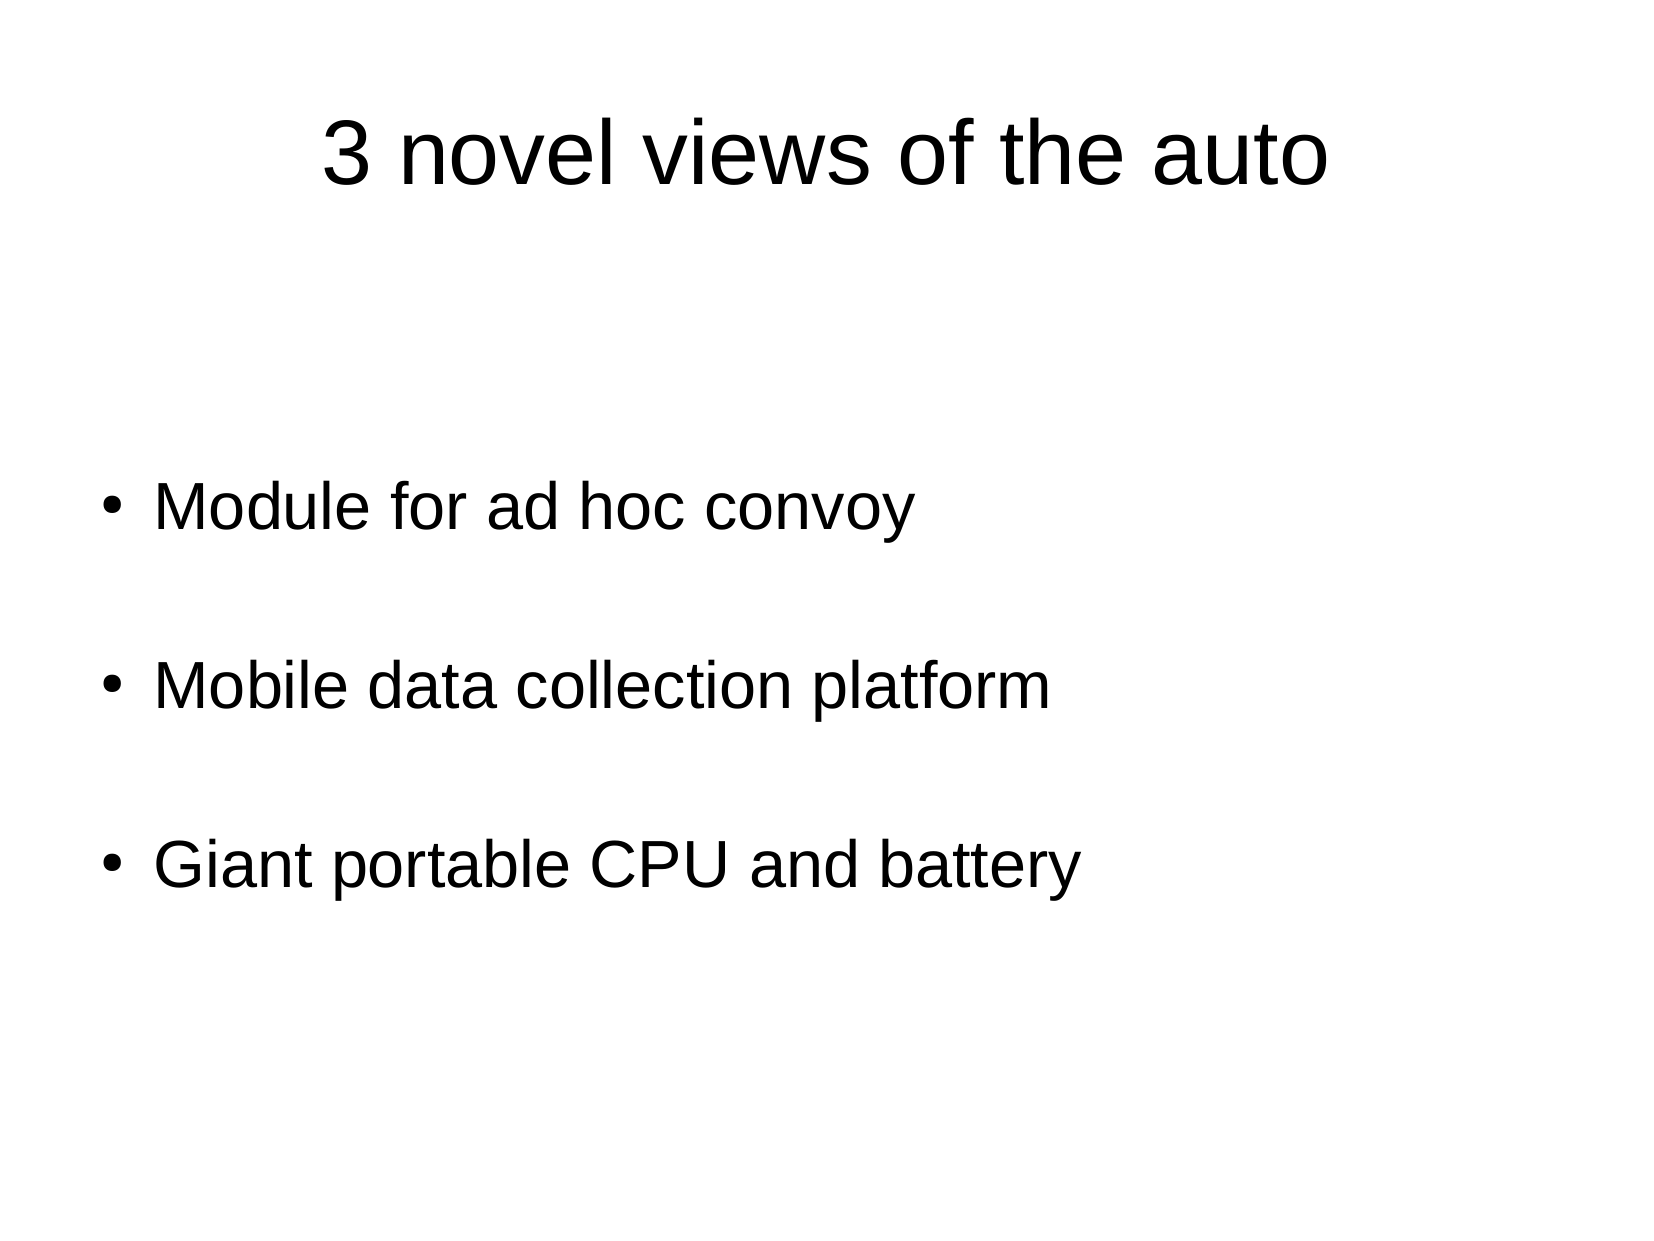

# 3 novel views of the auto
Module for ad hoc convoy
Mobile data collection platform
Giant portable CPU and battery